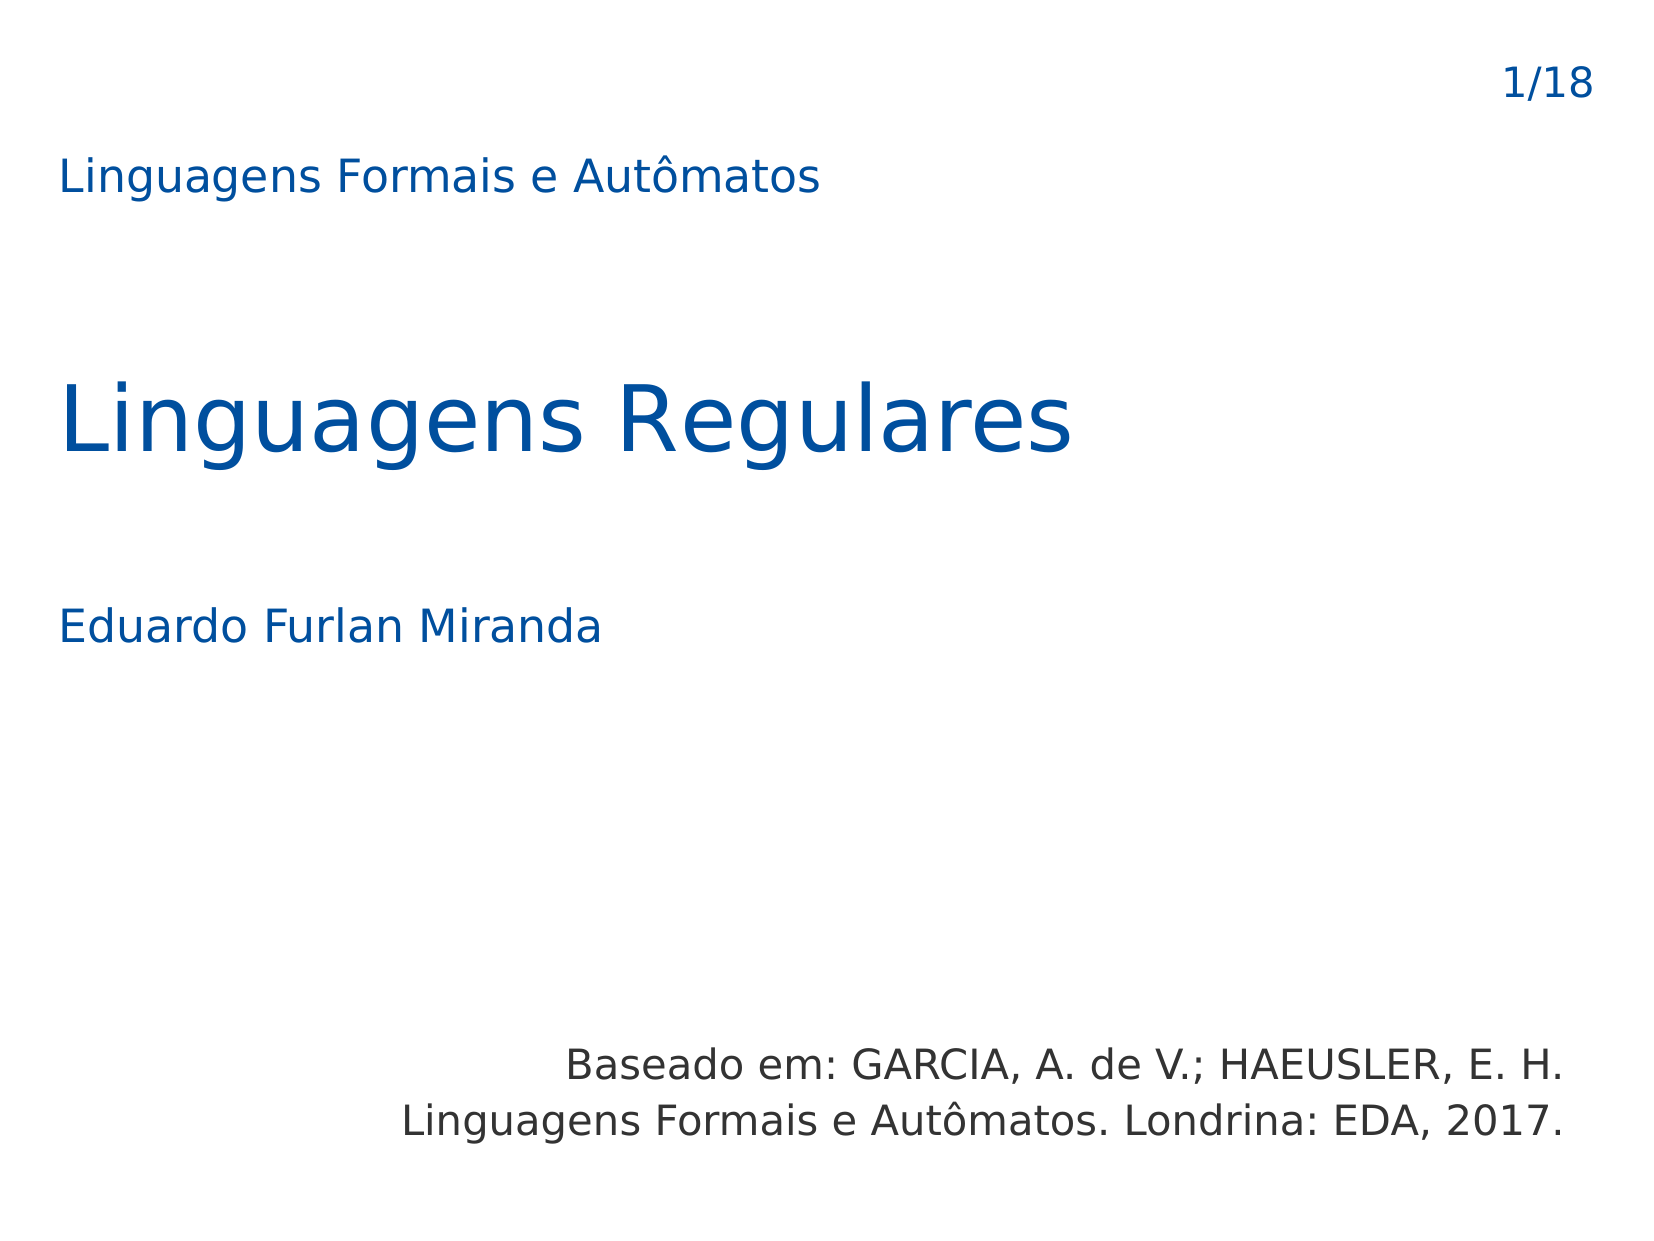

1
# Linguagens Formais e Autômatos
Linguagens Regulares
Eduardo Furlan Miranda
Baseado em: GARCIA, A. de V.; HAEUSLER, E. H. Linguagens Formais e Autômatos. Londrina: EDA, 2017.